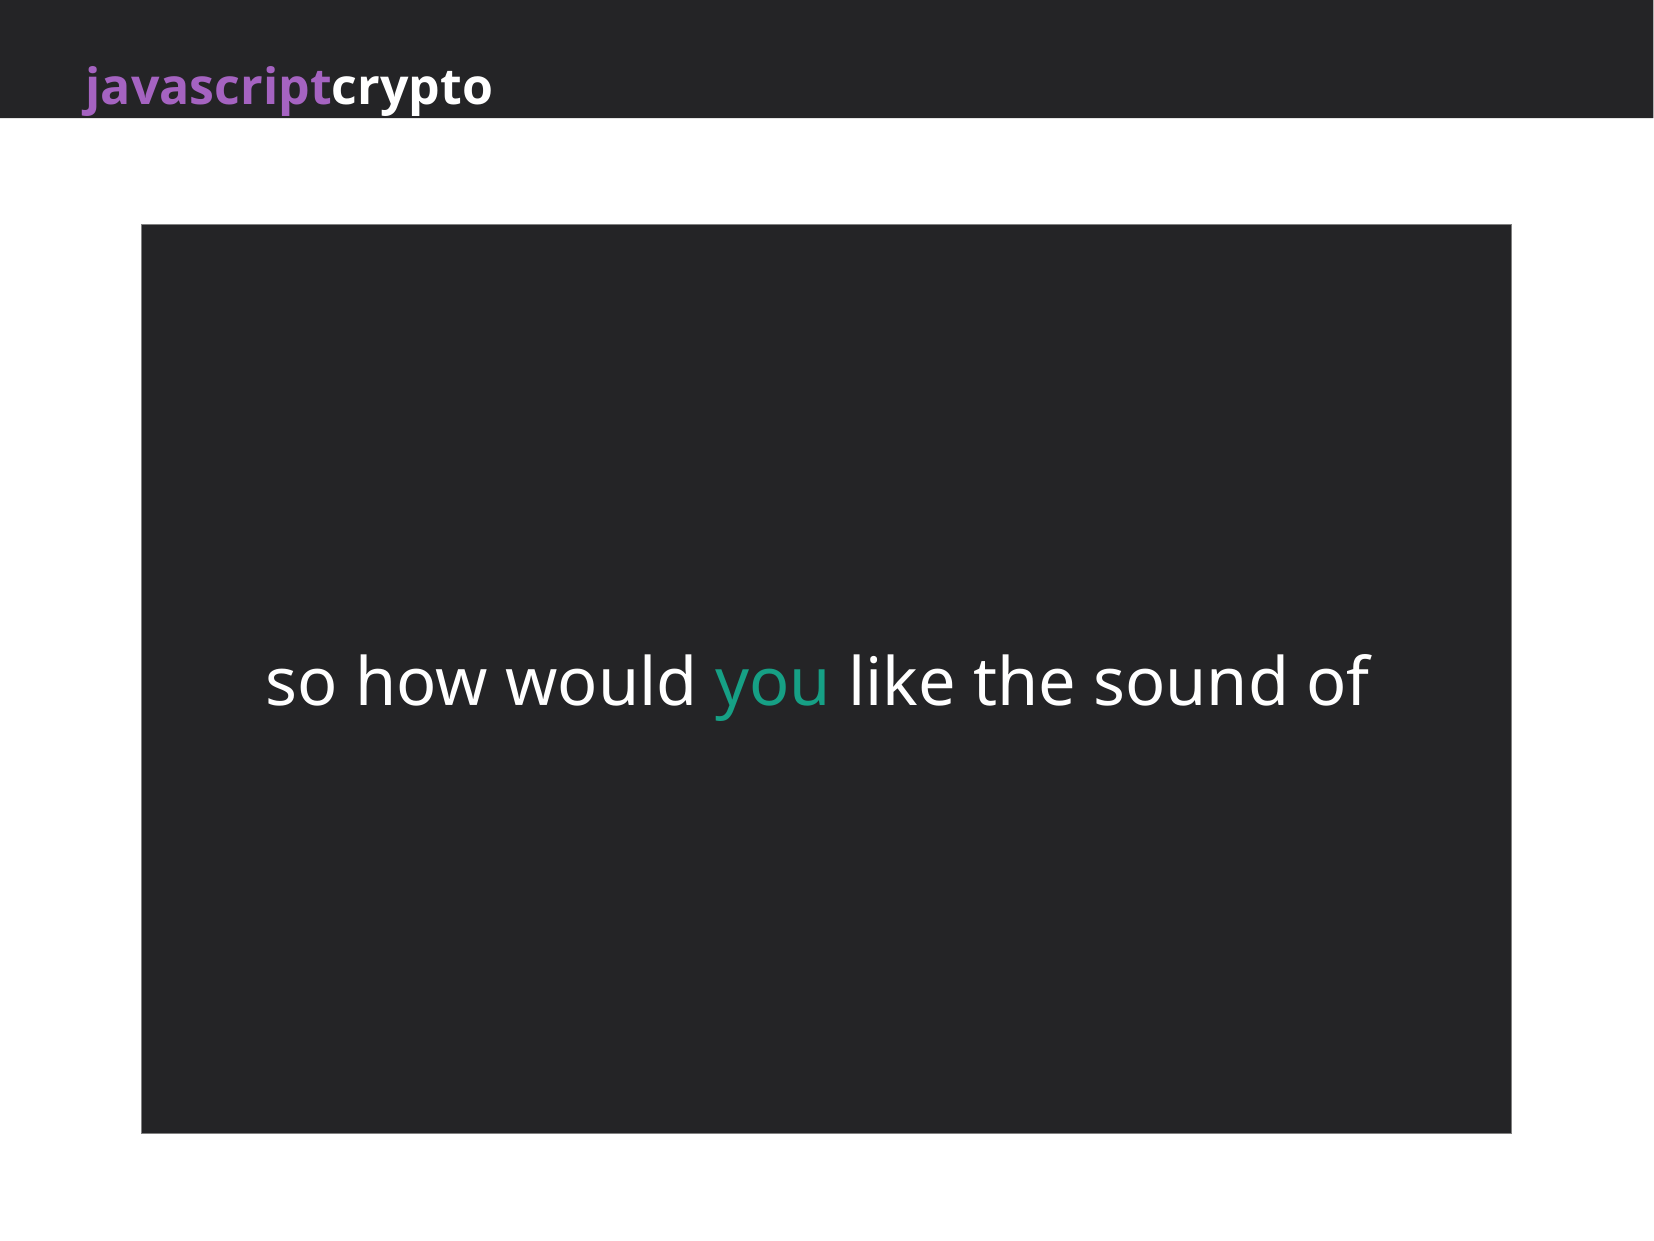

javascriptcrypto
so how would you like the sound of